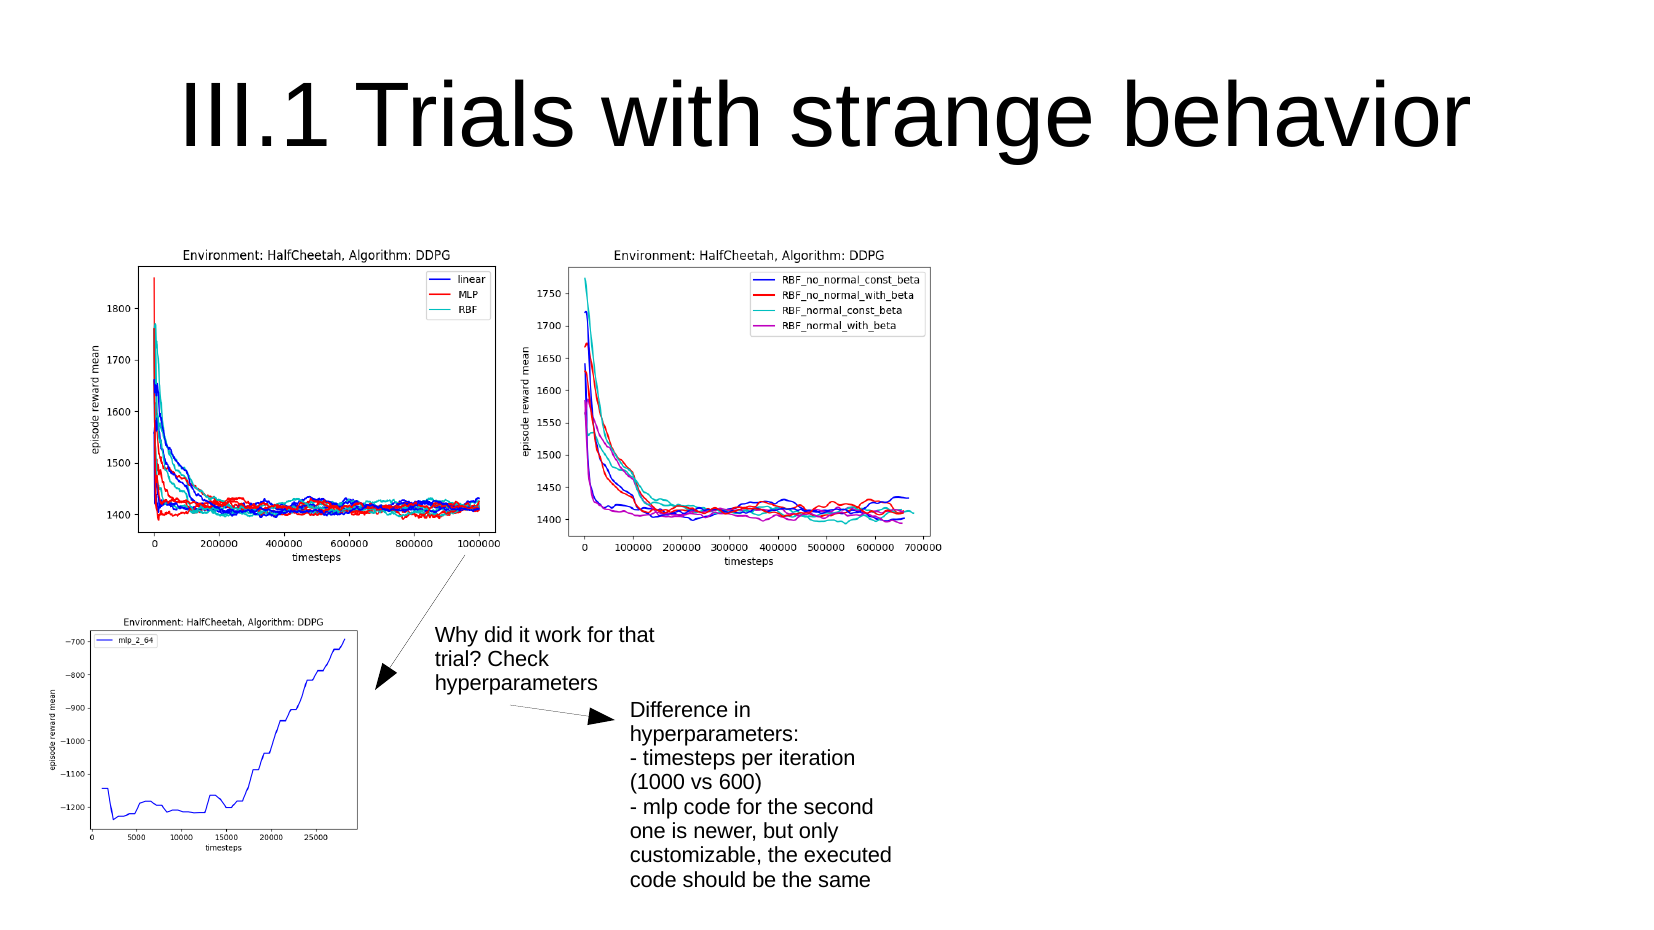

# III.1 Trials with strange behavior
Why did it work for that trial? Check hyperparameters
Difference in hyperparameters:
- timesteps per iteration (1000 vs 600)
- mlp code for the second one is newer, but only customizable, the executed code should be the same